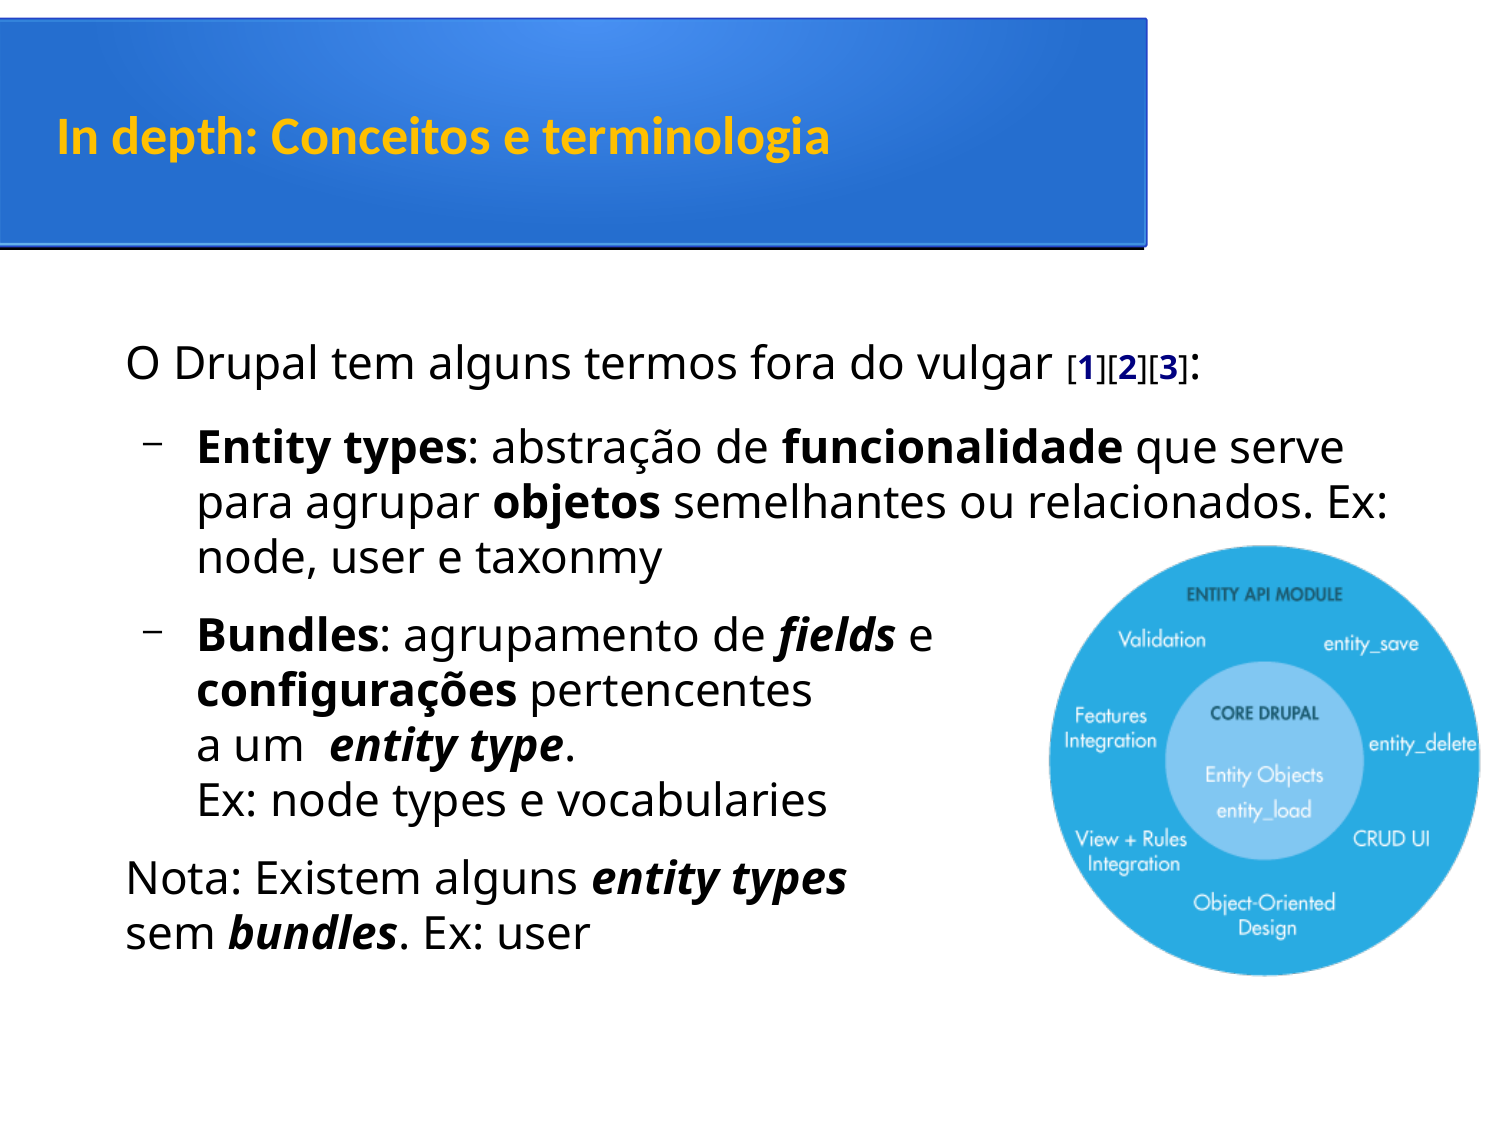

# In depth: Conceitos e terminologia
O Drupal tem alguns termos fora do vulgar [1][2][3]:
Entity types: abstração de funcionalidade que serve para agrupar objetos semelhantes ou relacionados. Ex: node, user e taxonmy
Bundles: agrupamento de fields e
configurações pertencentes
a um entity type.
Ex: node types e vocabularies
Nota: Existem alguns entity types
sem bundles. Ex: user